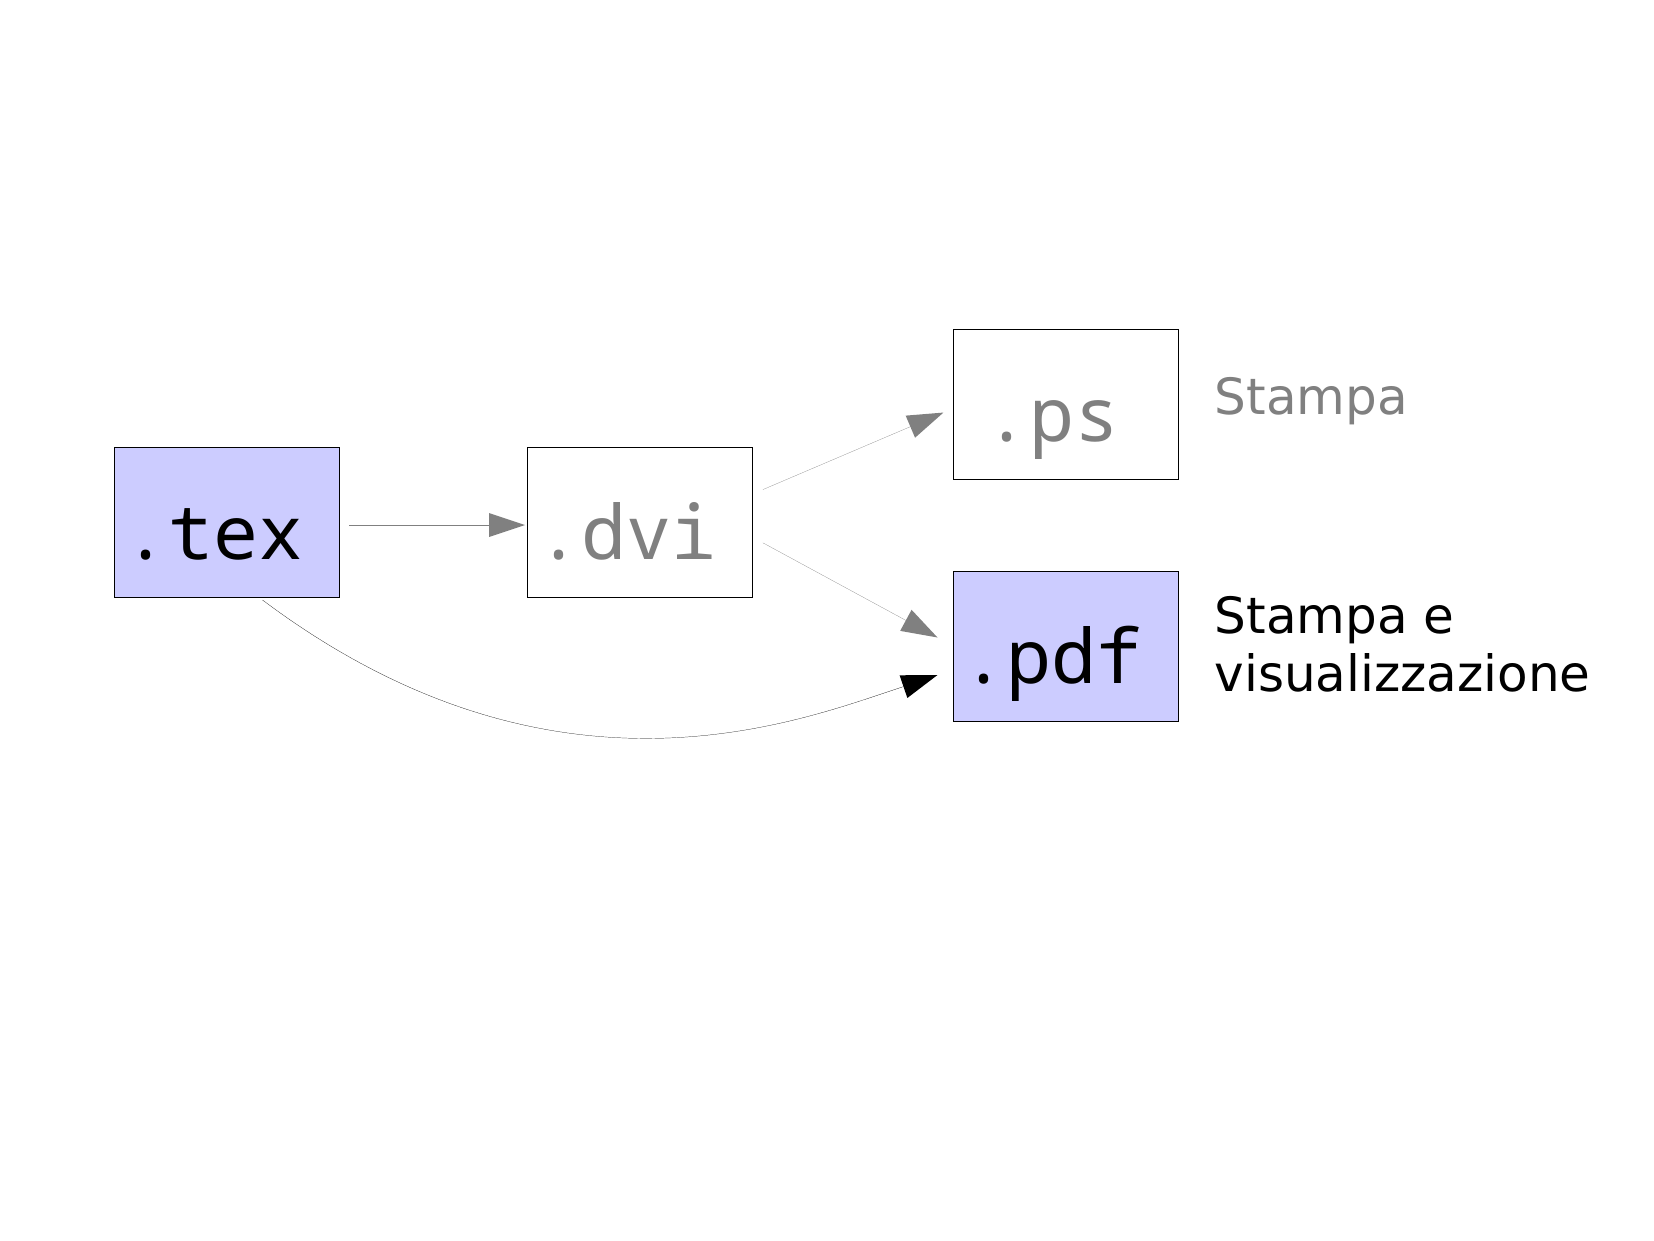

.ps
Stampa
.tex
.dvi
Stampa e visualizzazione
.pdf